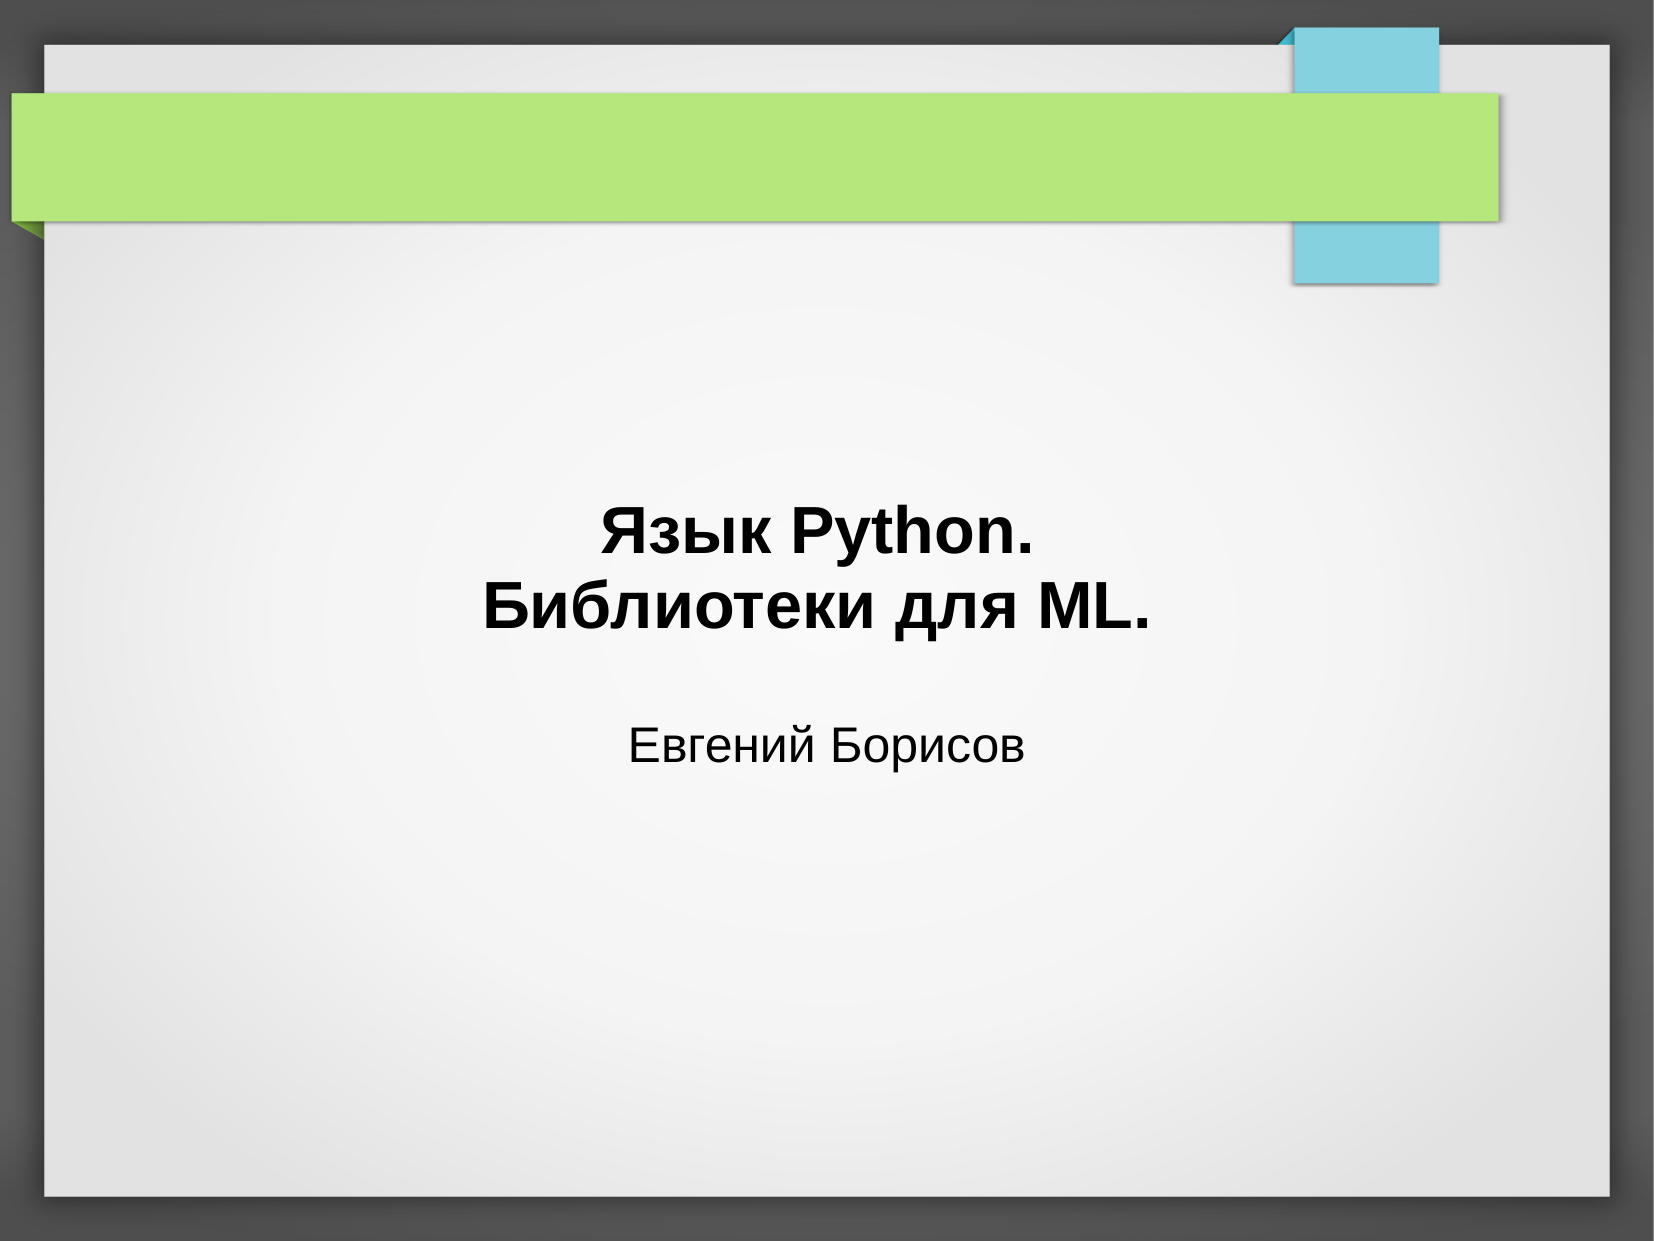

# Язык Python.
Библиотеки для ML.
Евгений Борисов